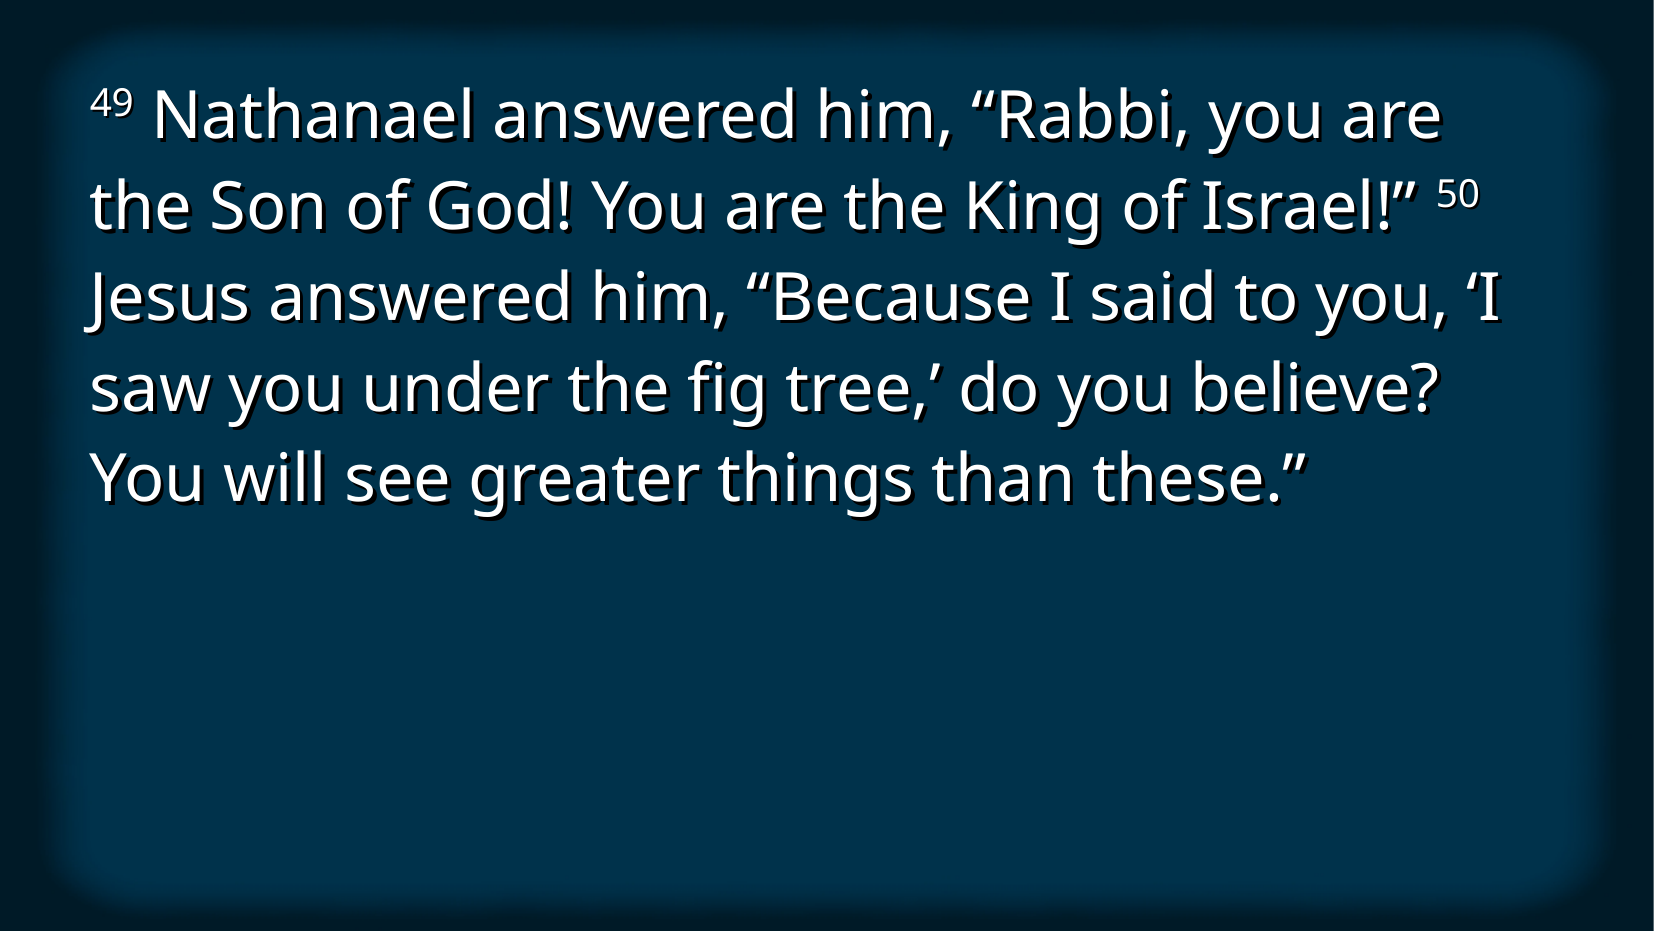

49 Nathanael answered him, “Rabbi, you are the Son of God! You are the King of Israel!” 50 Jesus answered him, “Because I said to you, ‘I saw you under the fig tree,’ do you believe? You will see greater things than these.”